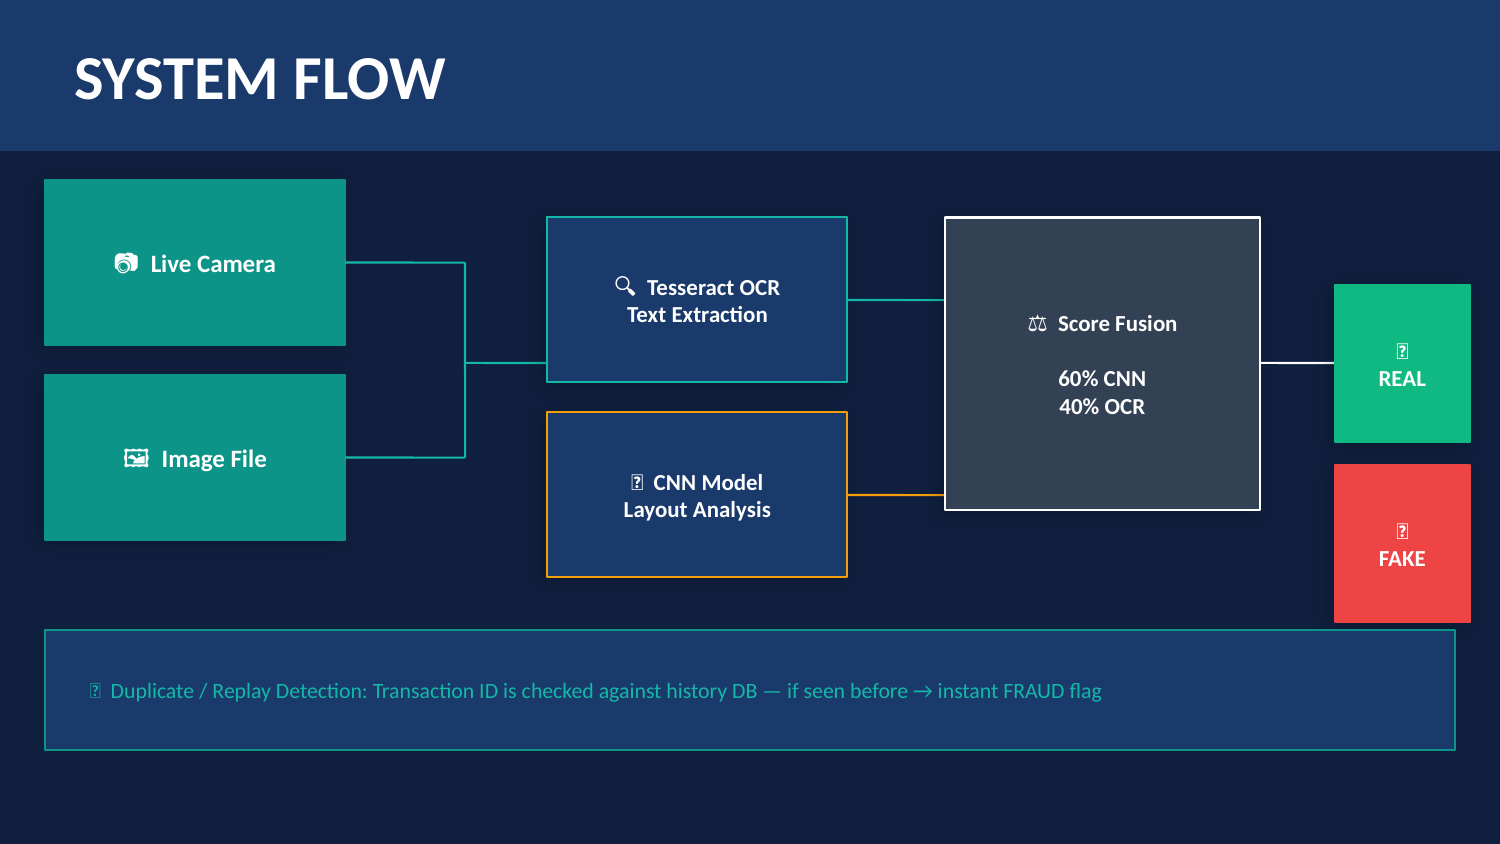

SYSTEM FLOW
📷 Live Camera
🔍 Tesseract OCR
Text Extraction
⚖️ Score Fusion
60% CNN
40% OCR
✅
REAL
🖼️ Image File
🧠 CNN Model
Layout Analysis
❌
FAKE
🔁 Duplicate / Replay Detection: Transaction ID is checked against history DB — if seen before → instant FRAUD flag